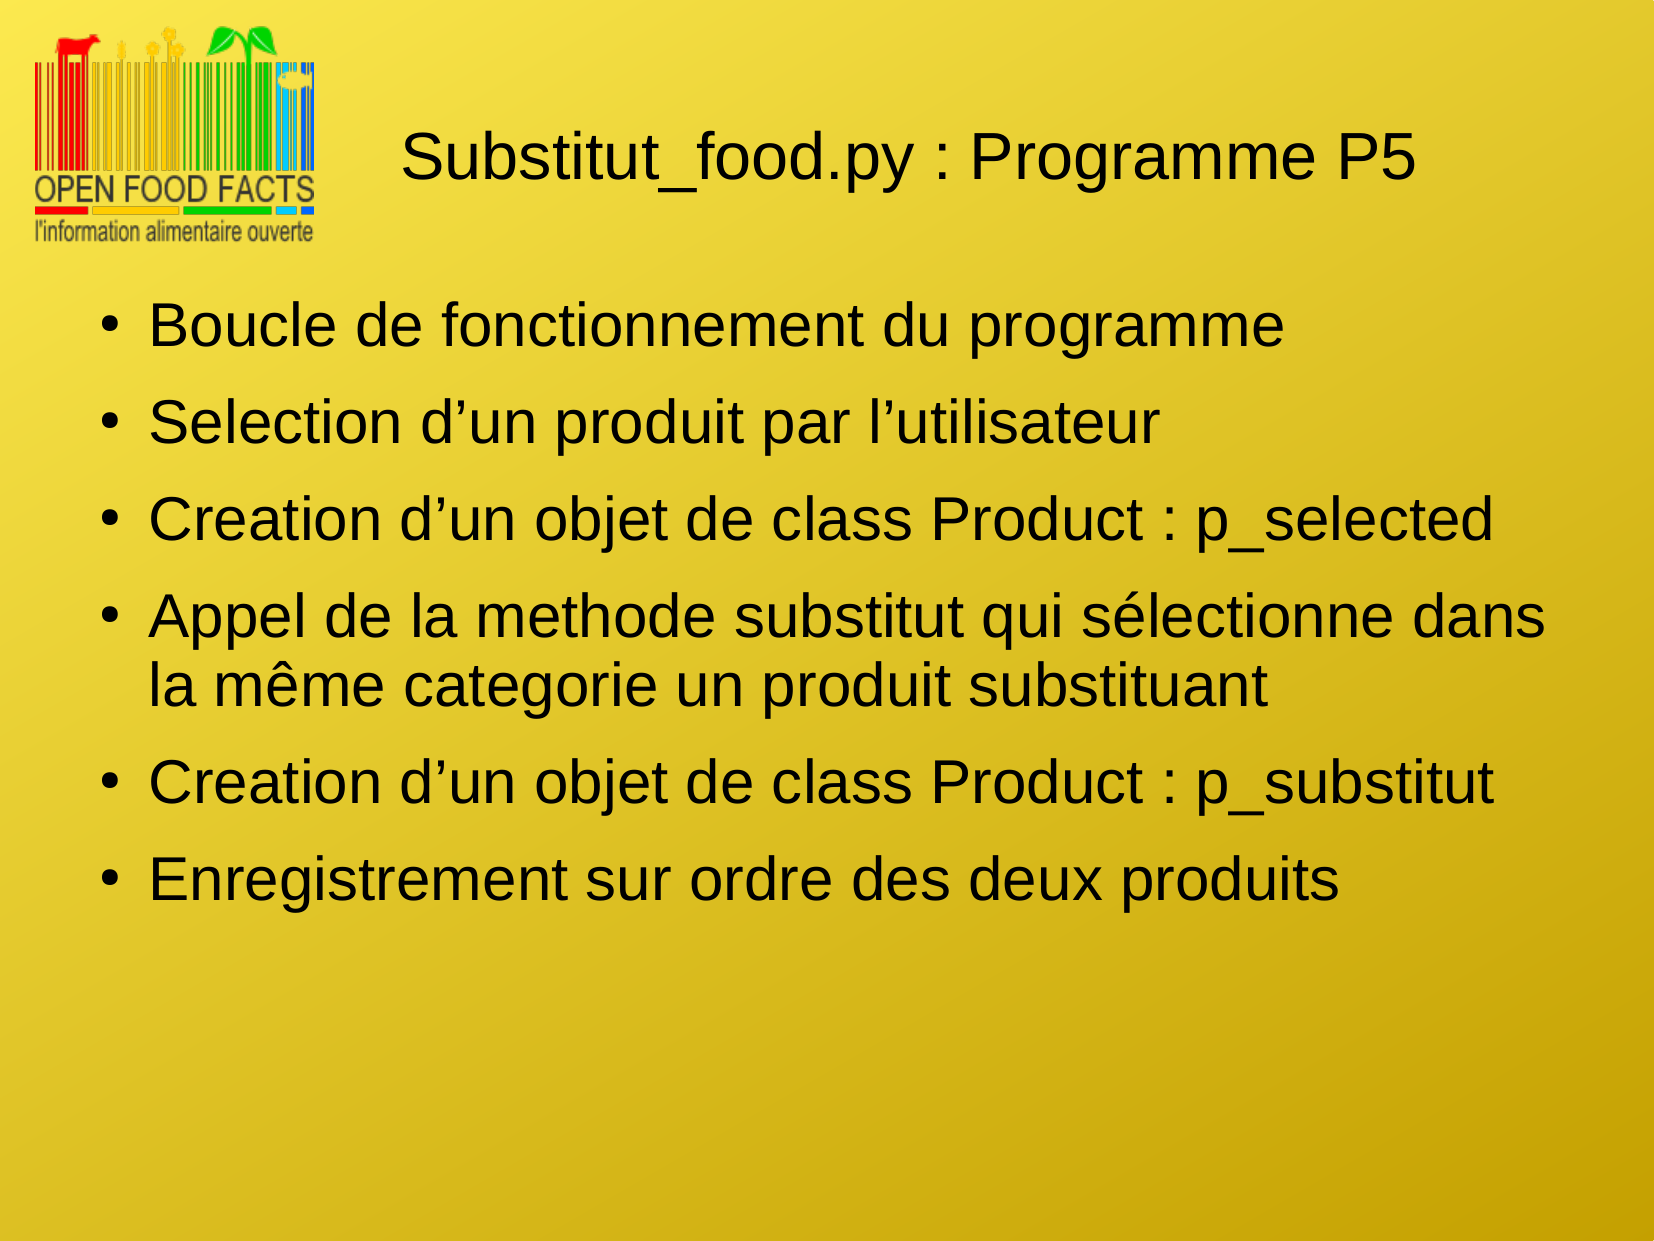

Substitut_food.py : Programme P5
# Boucle de fonctionnement du programme
Selection d’un produit par l’utilisateur
Creation d’un objet de class Product : p_selected
Appel de la methode substitut qui sélectionne dans la même categorie un produit substituant
Creation d’un objet de class Product : p_substitut
Enregistrement sur ordre des deux produits